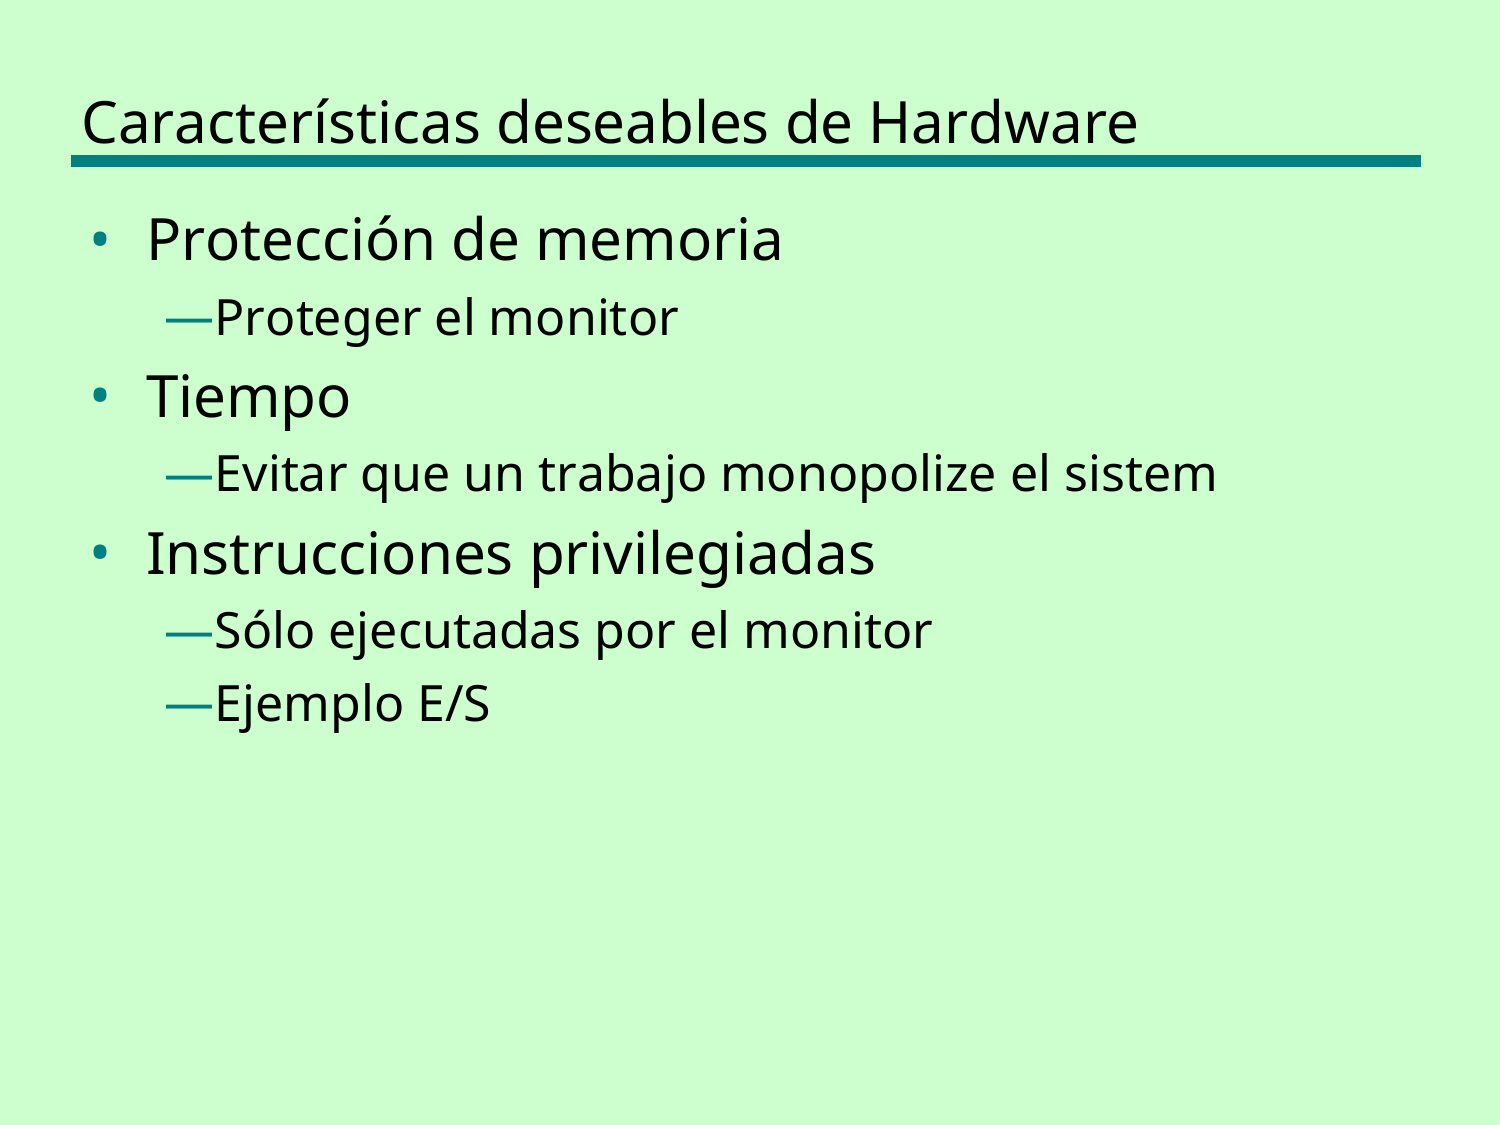

# Características deseables de Hardware
Protección de memoria
Proteger el monitor
Tiempo
Evitar que un trabajo monopolize el sistem
Instrucciones privilegiadas
Sólo ejecutadas por el monitor
Ejemplo E/S